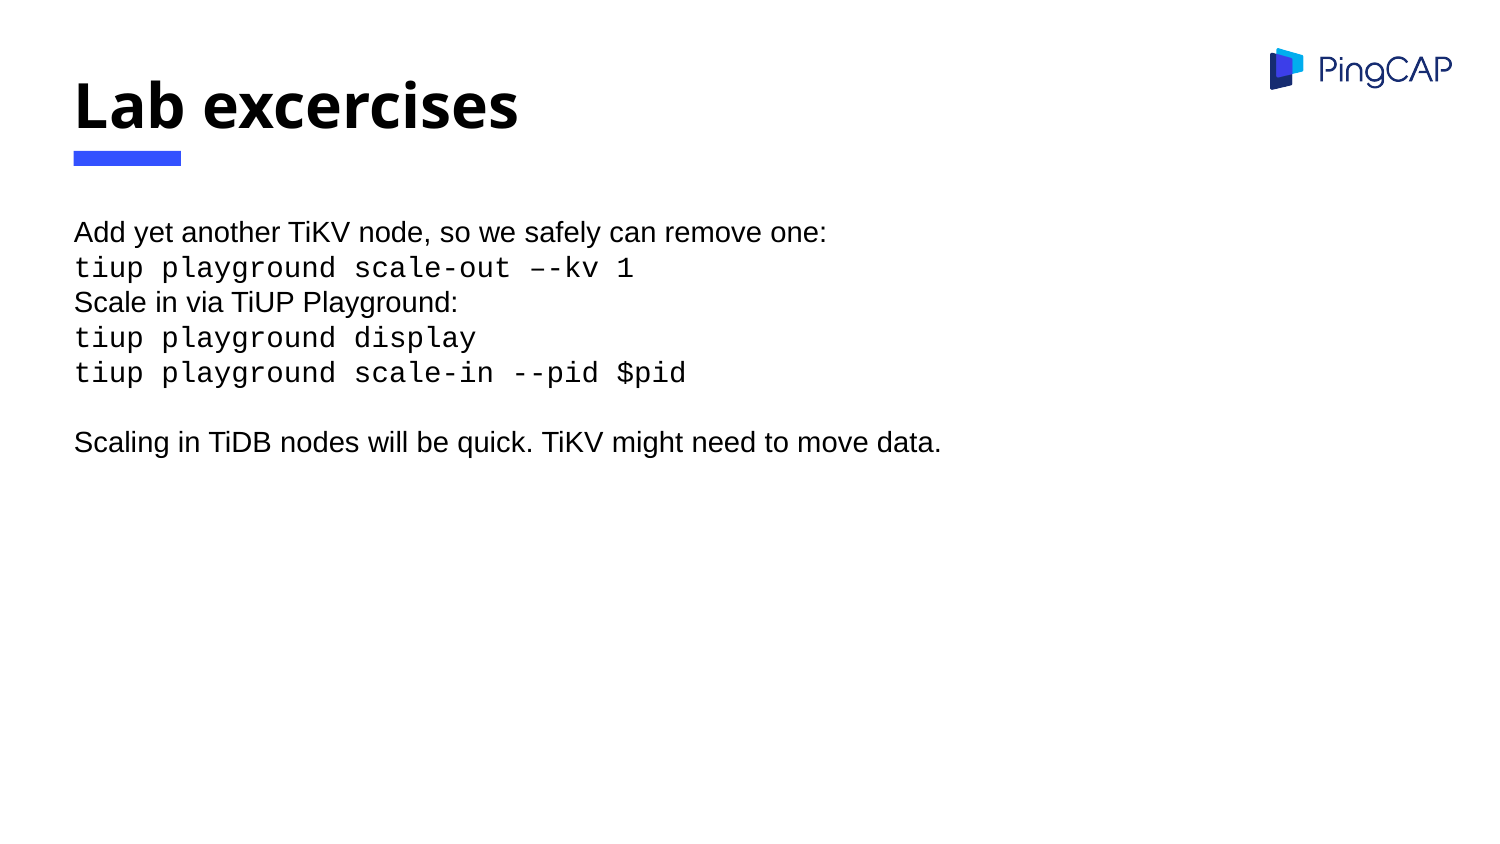

Lab excercises
Add yet another TiKV node, so we safely can remove one:
tiup playground scale-out –-kv 1
Scale in via TiUP Playground:
tiup playground display
tiup playground scale-in --pid $pid
Scaling in TiDB nodes will be quick. TiKV might need to move data.